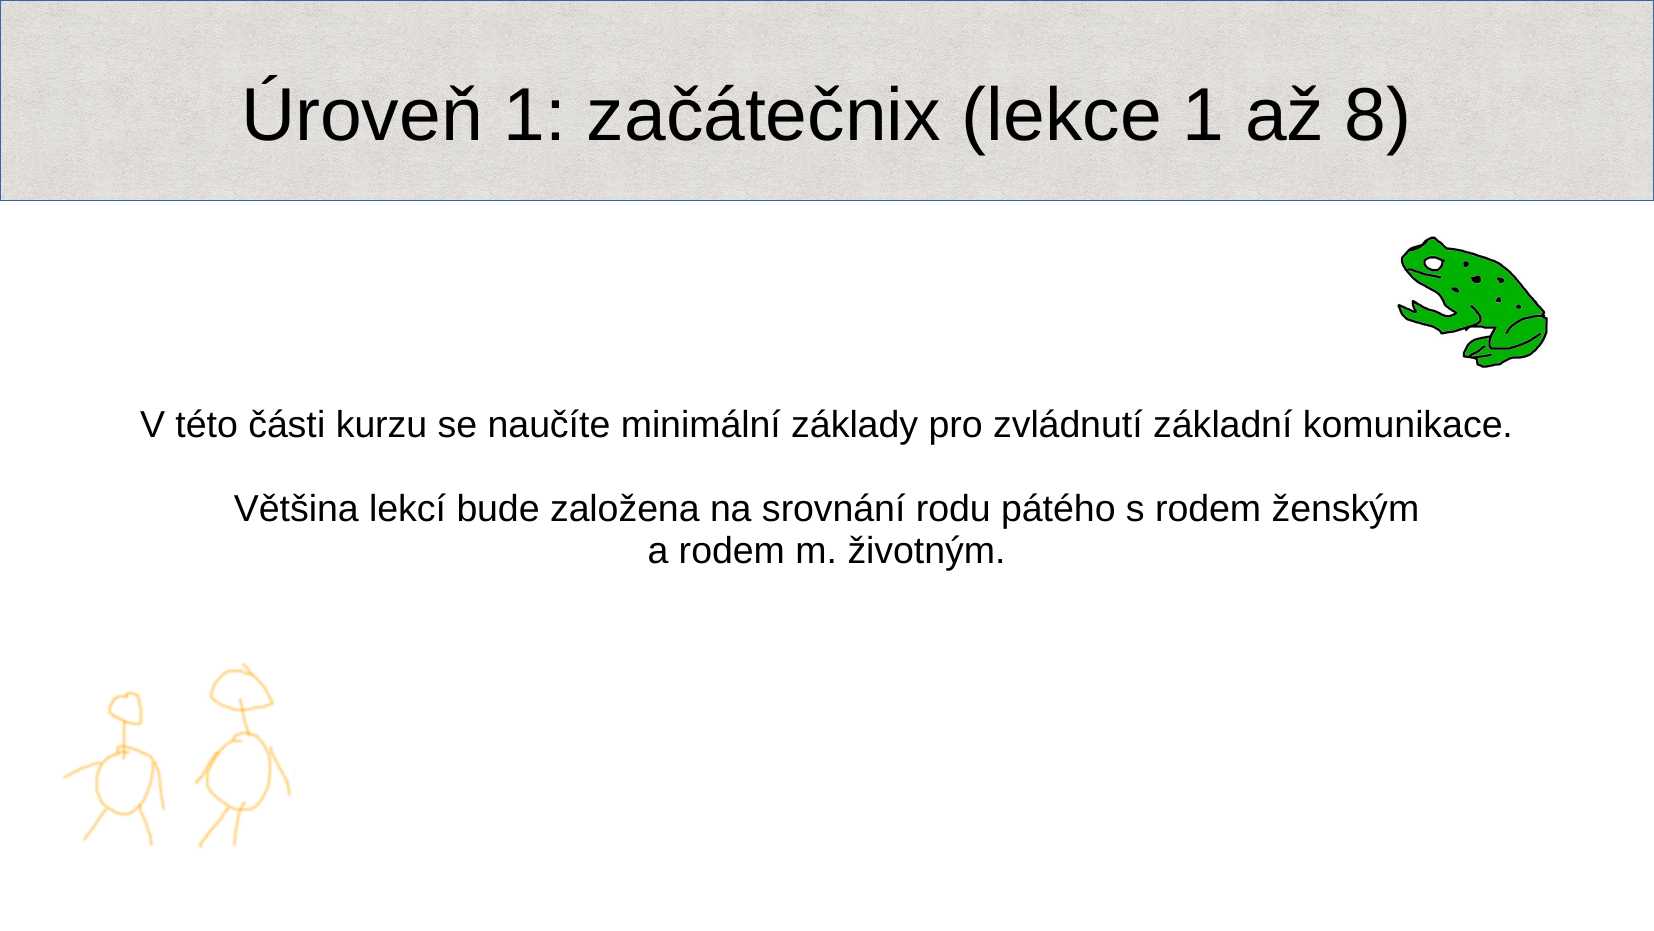

# Úroveň 1: začátečnix (lekce 1 až 8)
V této části kurzu se naučíte minimální základy pro zvládnutí základní komunikace.
Většina lekcí bude založena na srovnání rodu pátého s rodem ženským a rodem m. životným.